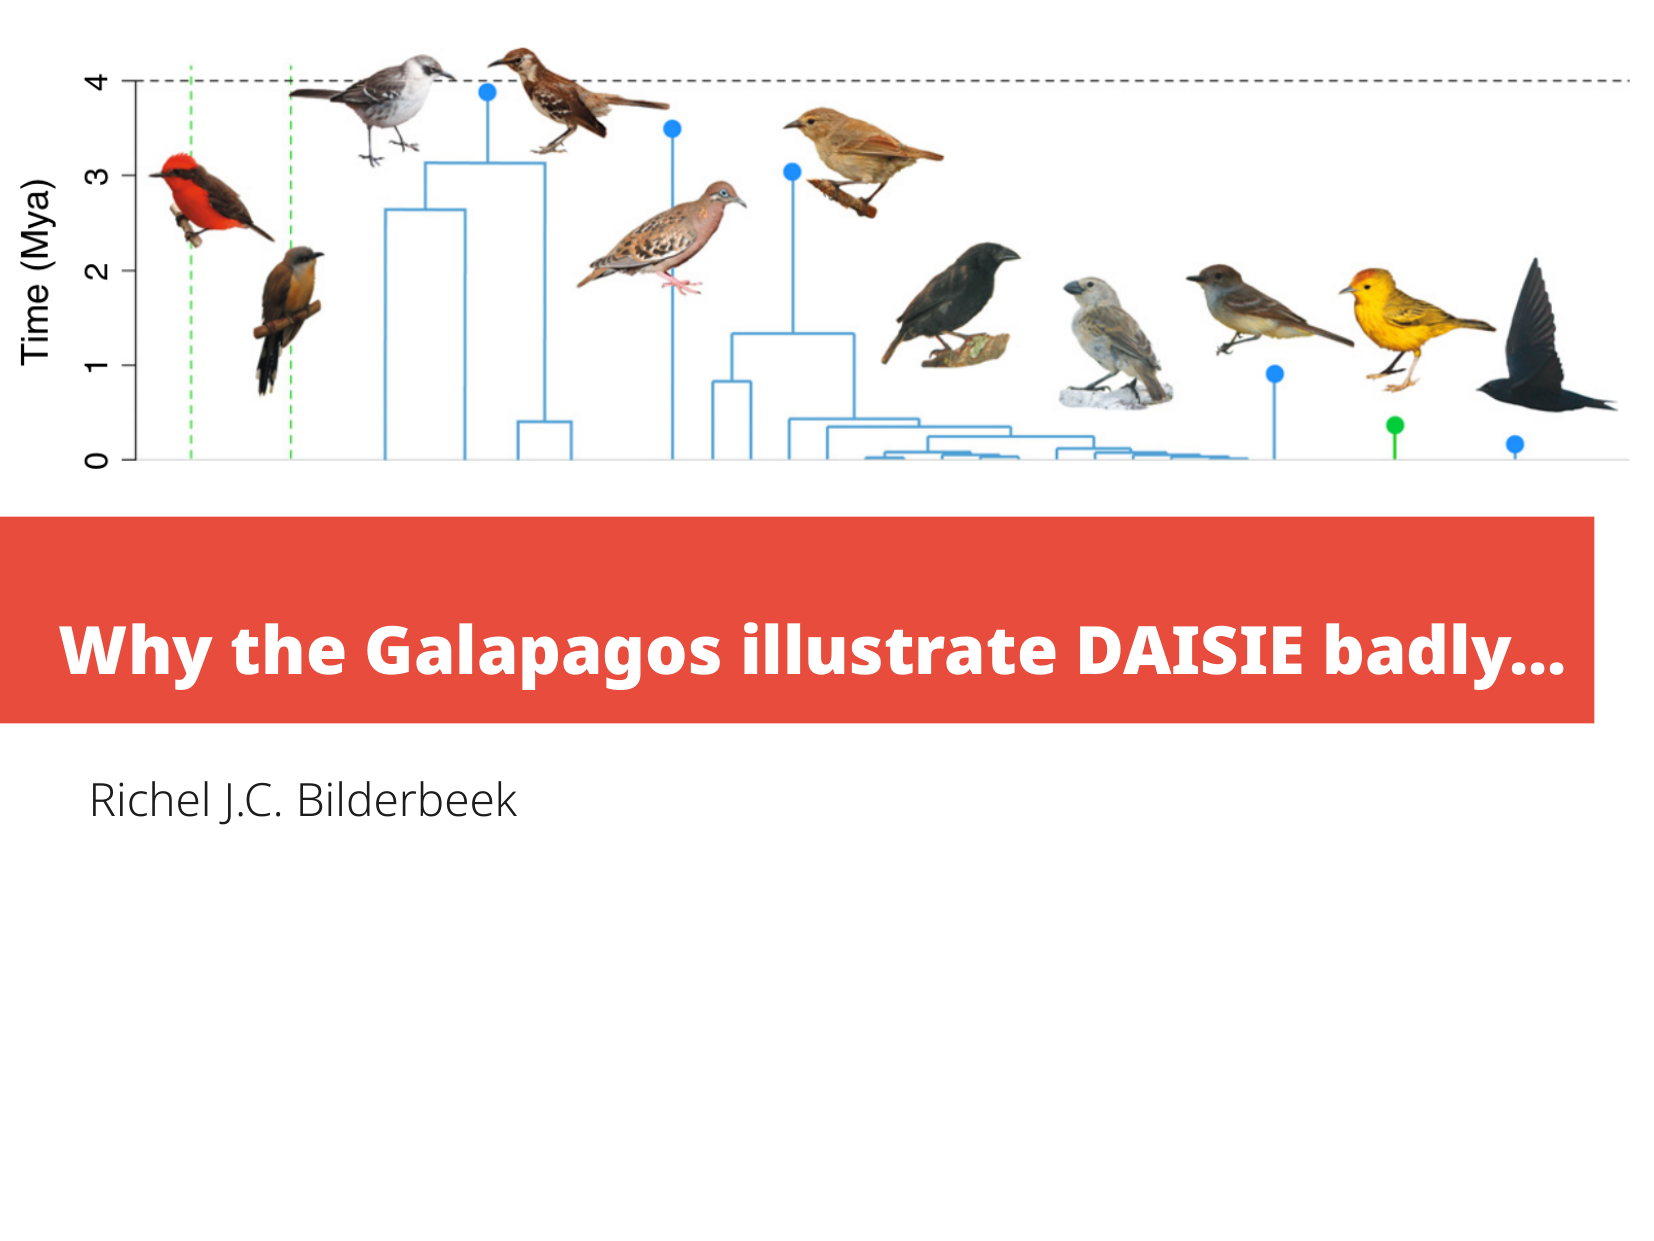

# Why the Galapagos illustrate DAISIE badly...
Richel J.C. Bilderbeek